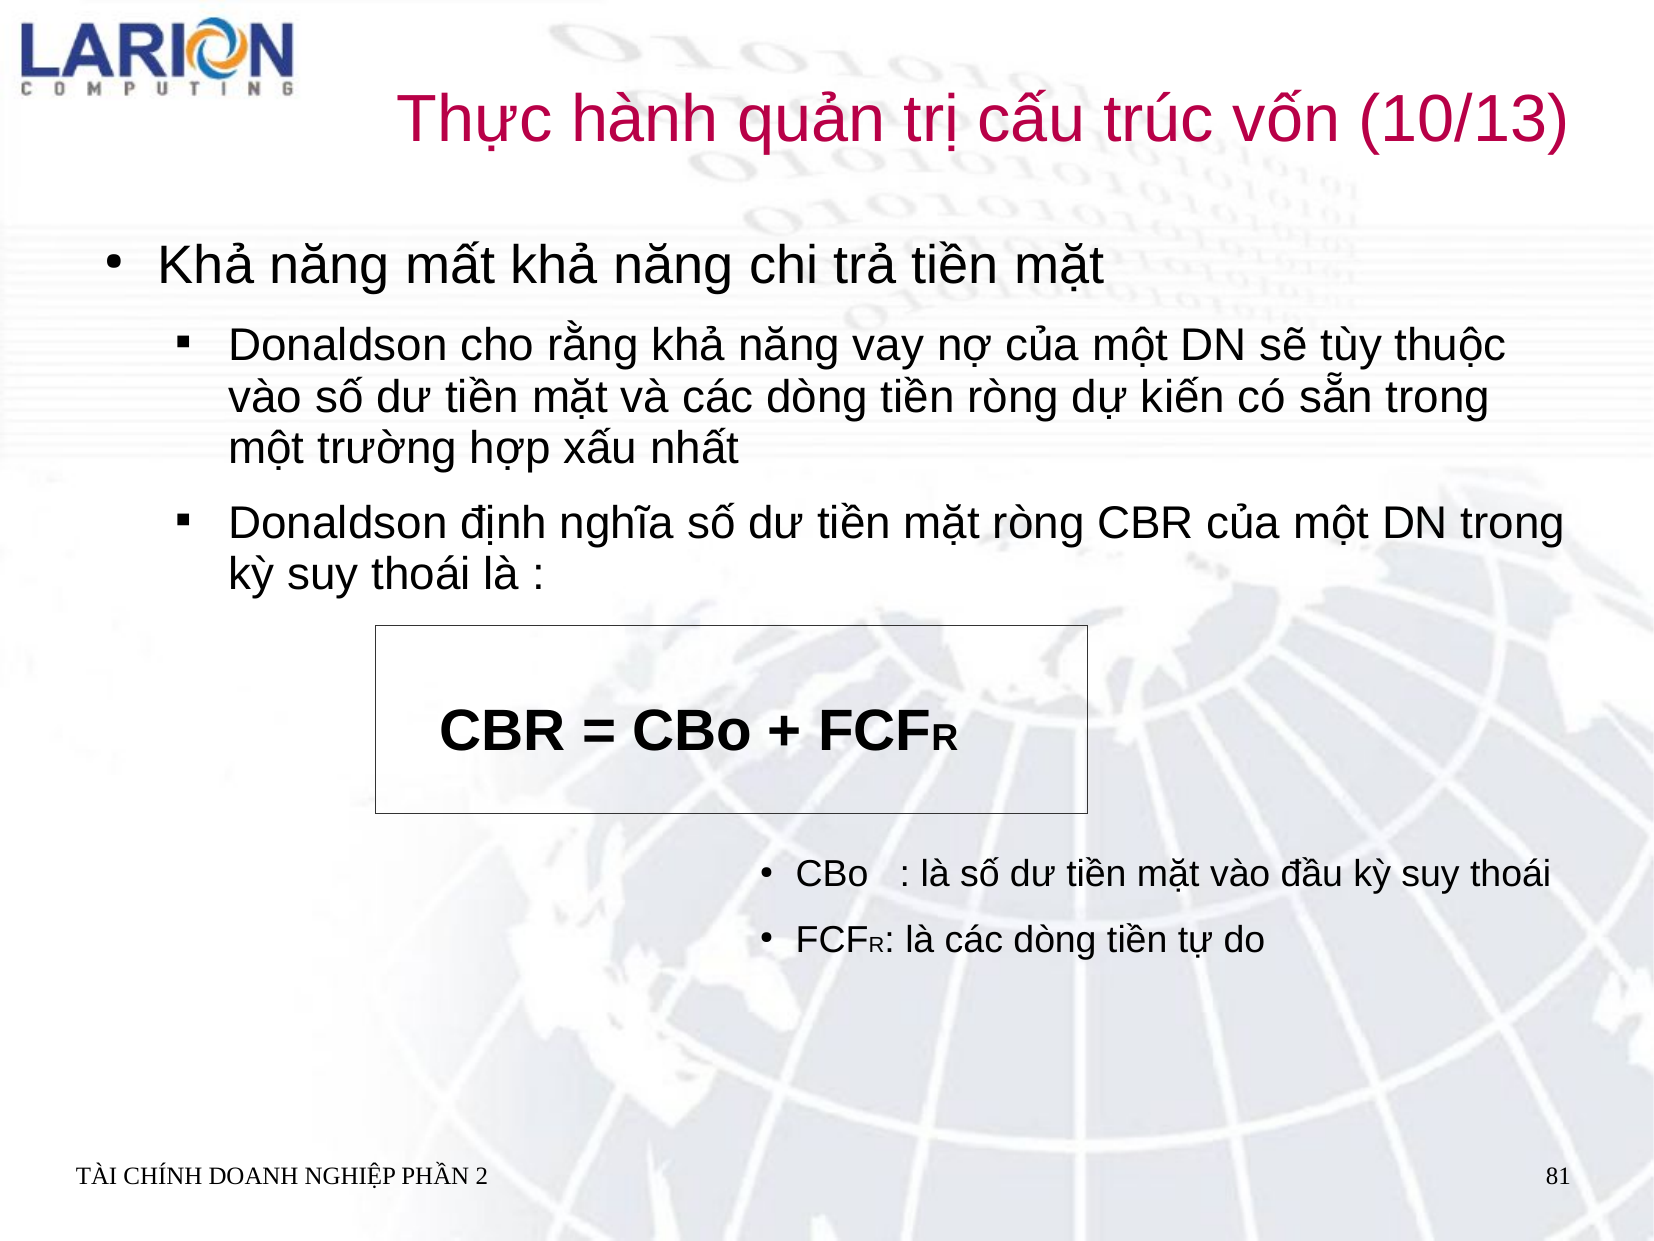

# Thực hành quản trị cấu trúc vốn (10/13)
Khả năng mất khả năng chi trả tiền mặt
Donaldson cho rằng khả năng vay nợ của một DN sẽ tùy thuộc vào số dư tiền mặt và các dòng tiền ròng dự kiến có sẵn trong một trường hợp xấu nhất
Donaldson định nghĩa số dư tiền mặt ròng CBR của một DN trong kỳ suy thoái là :
 CBR = CBo + FCFR
CBo : là số dư tiền mặt vào đầu kỳ suy thoái
FCFR: là các dòng tiền tự do
TÀI CHÍNH DOANH NGHIỆP PHẦN 2
81